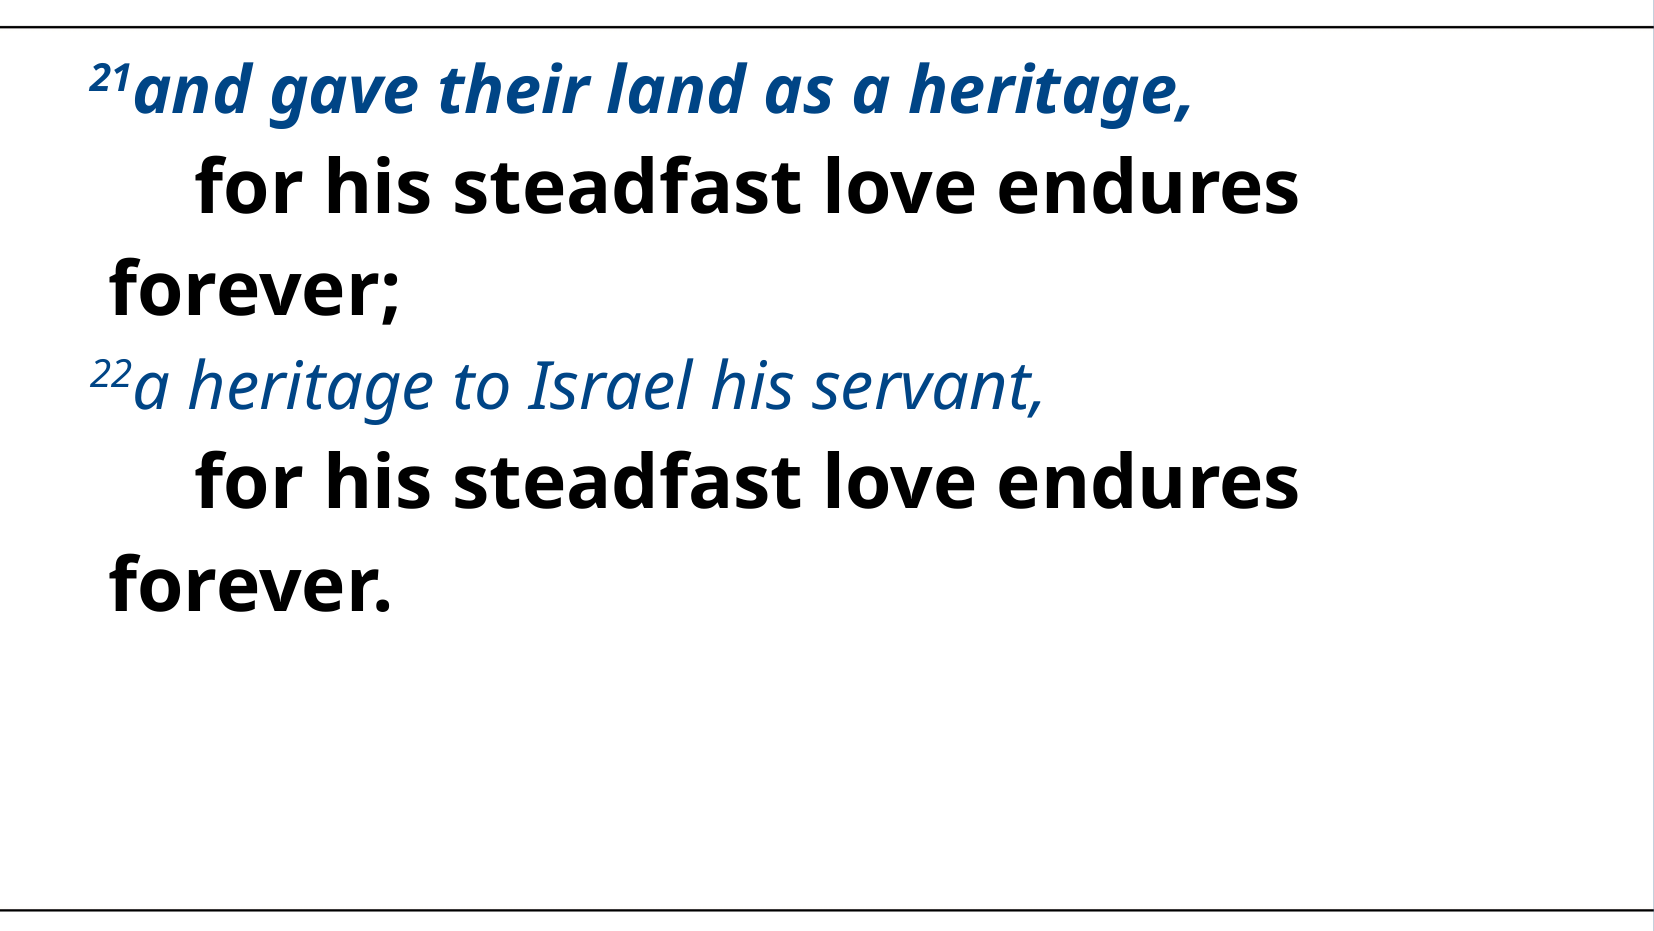

21and gave their land as a heritage,
 for his steadfast love endures forever;
22a heritage to Israel his servant,
 for his steadfast love endures forever.